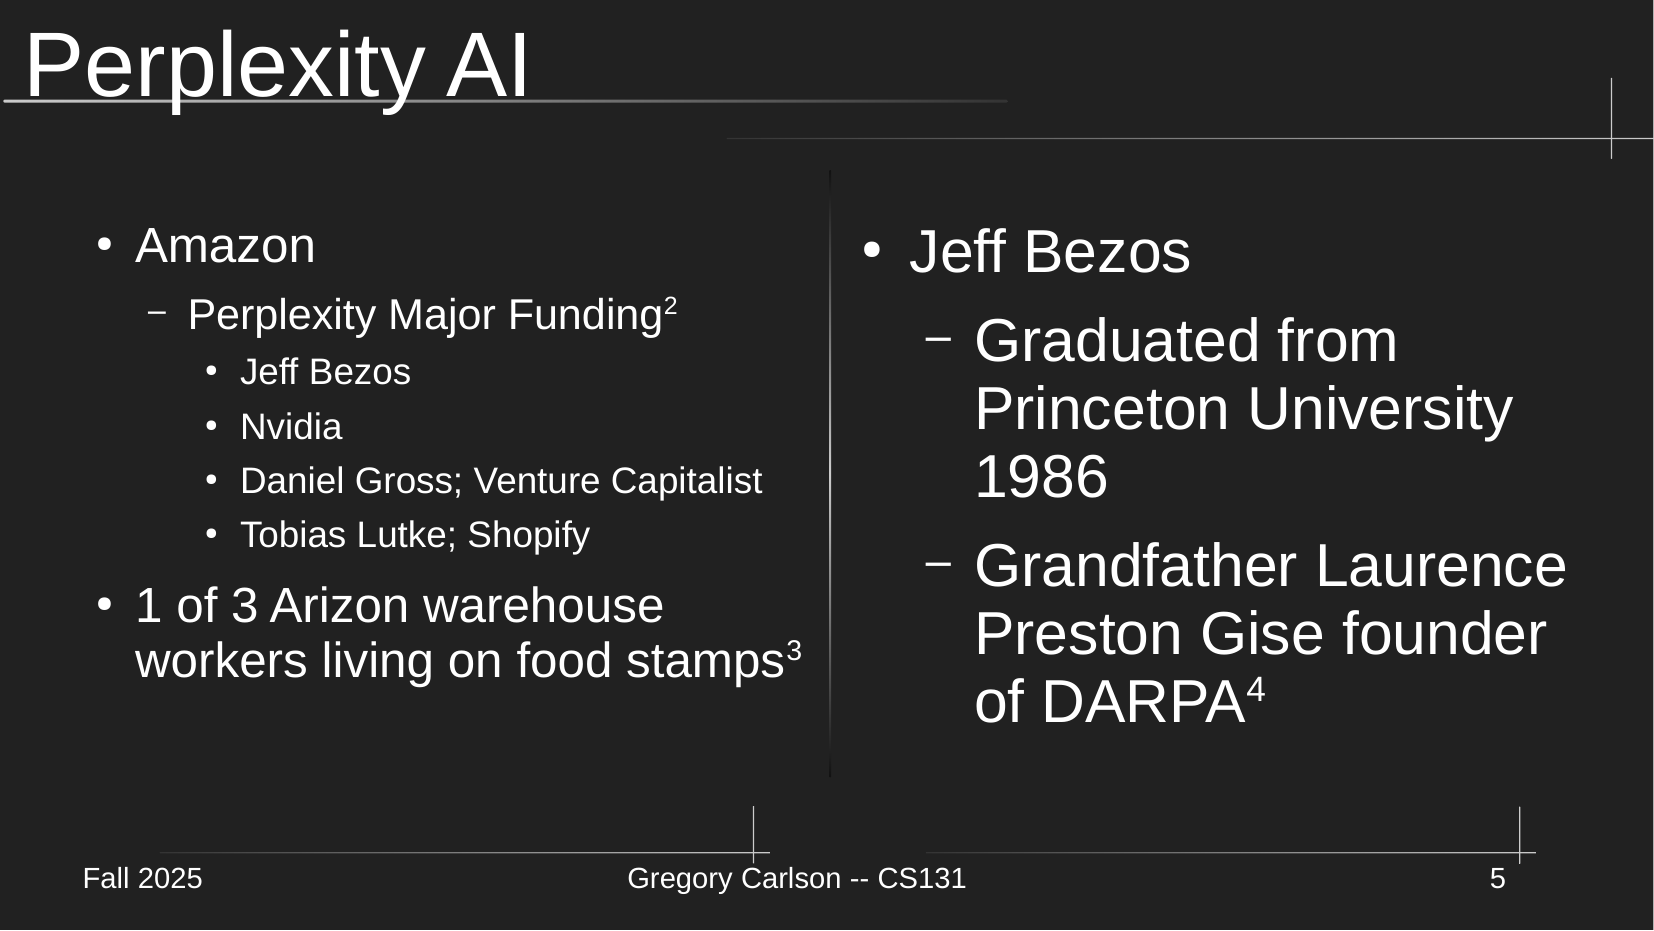

# Perplexity AI
Amazon
Perplexity Major Funding2
Jeff Bezos
Nvidia
Daniel Gross; Venture Capitalist
Tobias Lutke; Shopify
1 of 3 Arizon warehouse workers living on food stamps3
Jeff Bezos
Graduated from Princeton University 1986
Grandfather Laurence Preston Gise founder of DARPA4
Fall 2025
Gregory Carlson -- CS131
5